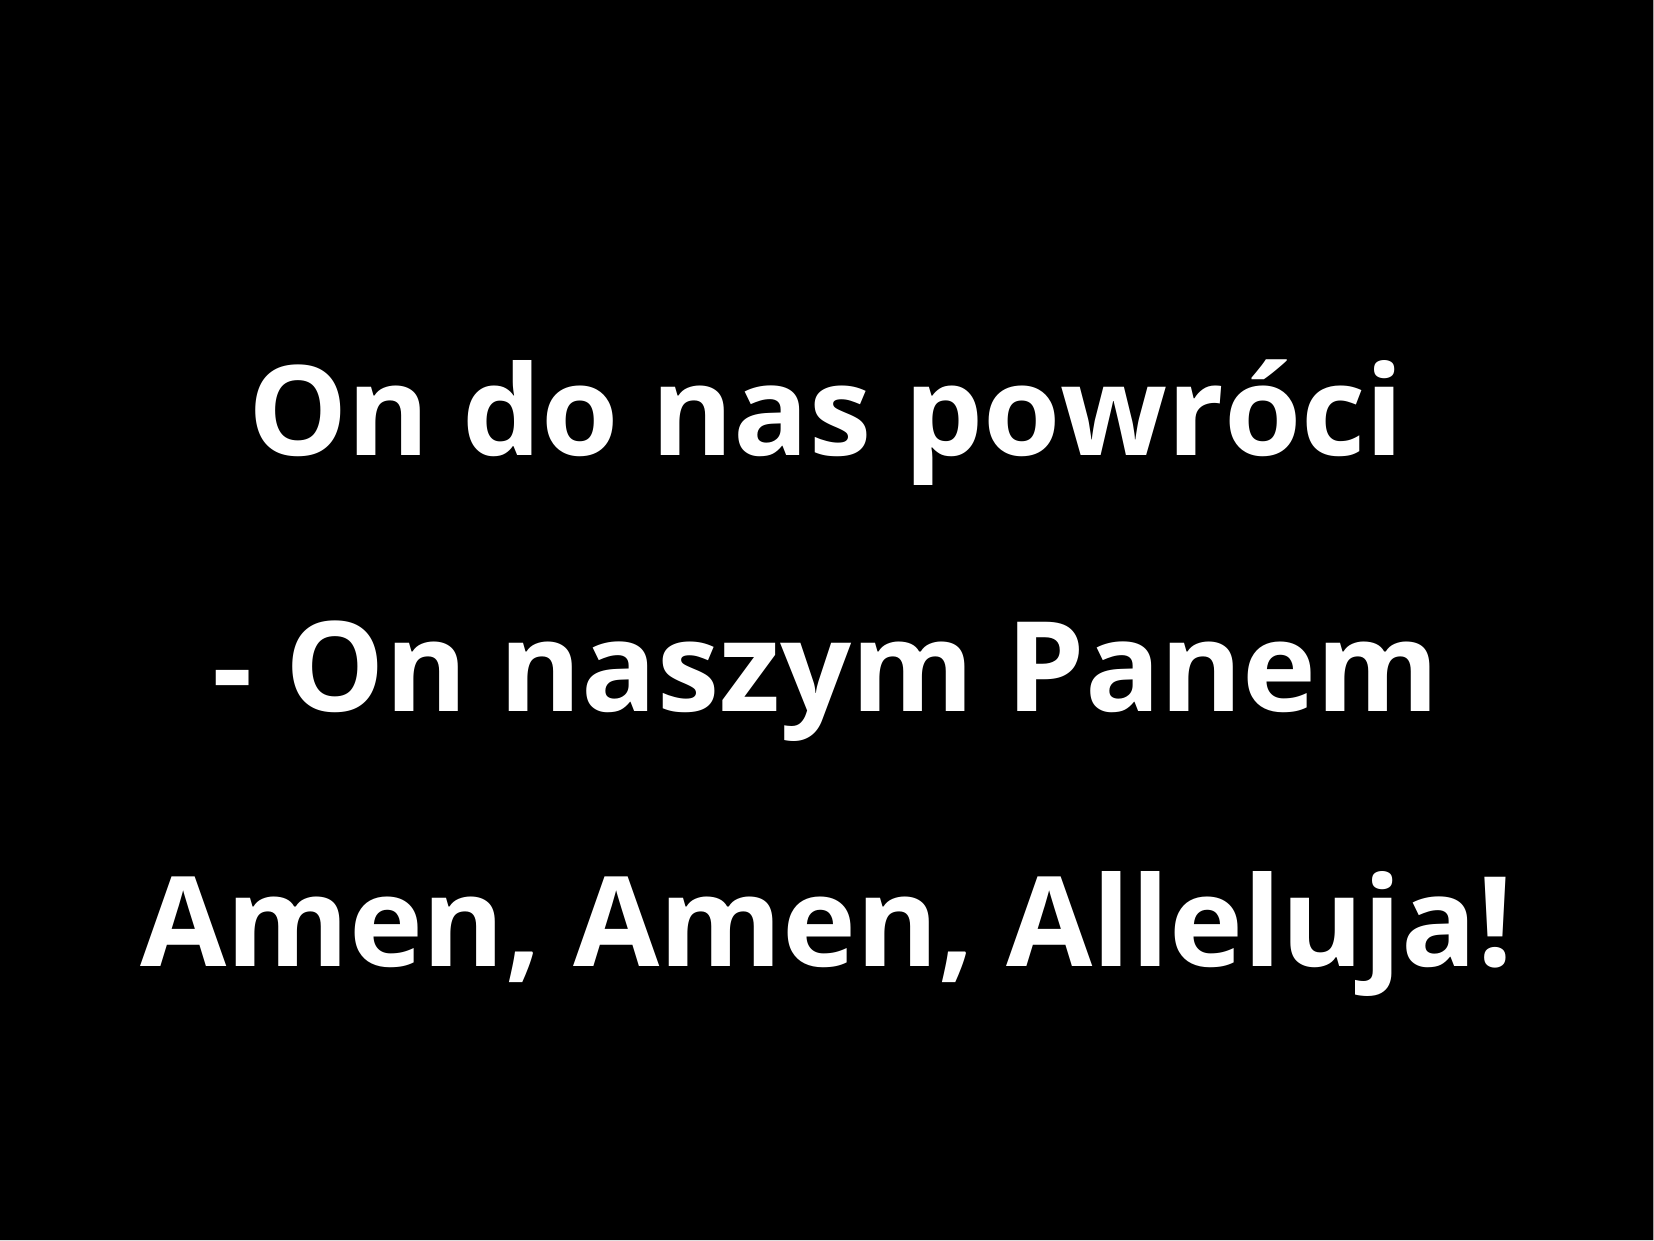

# On do nas powróci - On naszym Panem Amen, Amen, Alleluja!